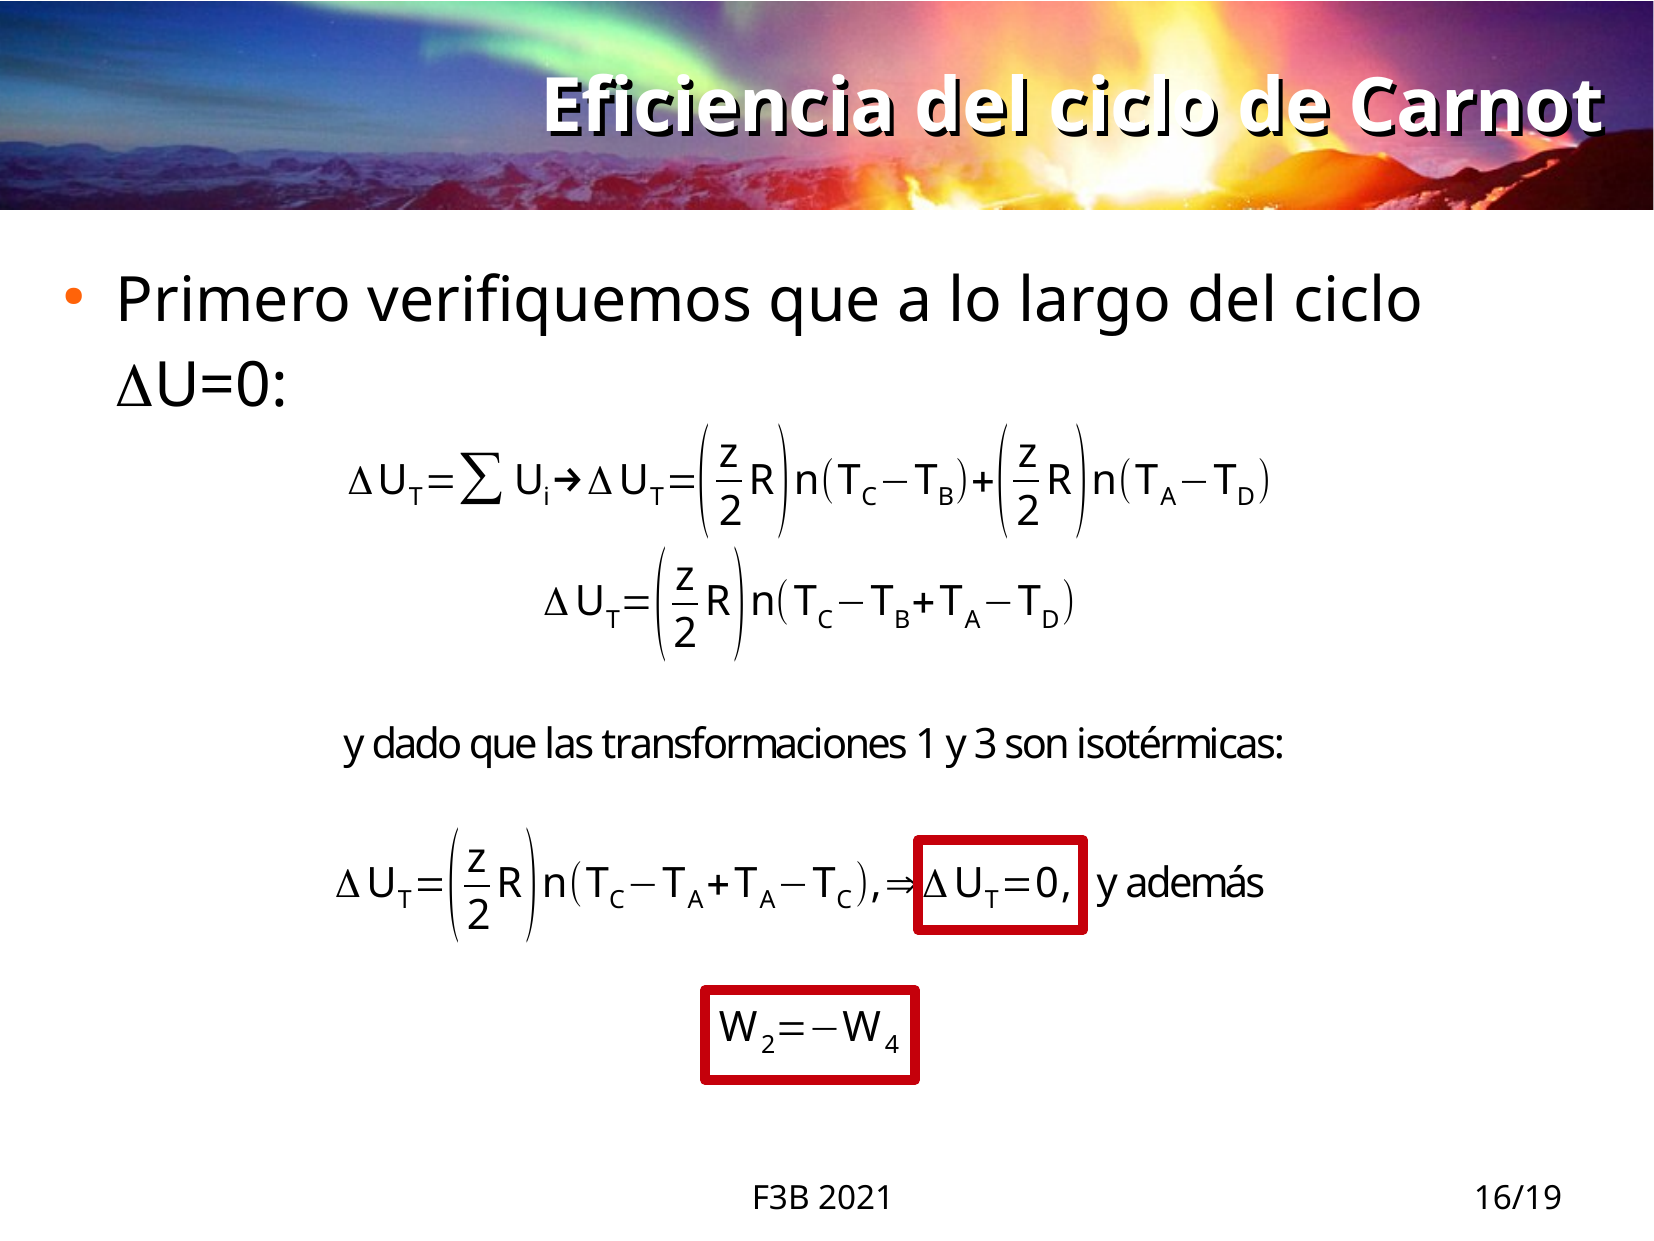

# Eficiencia del ciclo de Carnot
Primero verifiquemos que a lo largo del ciclo DU=0:
F3B 2021
16